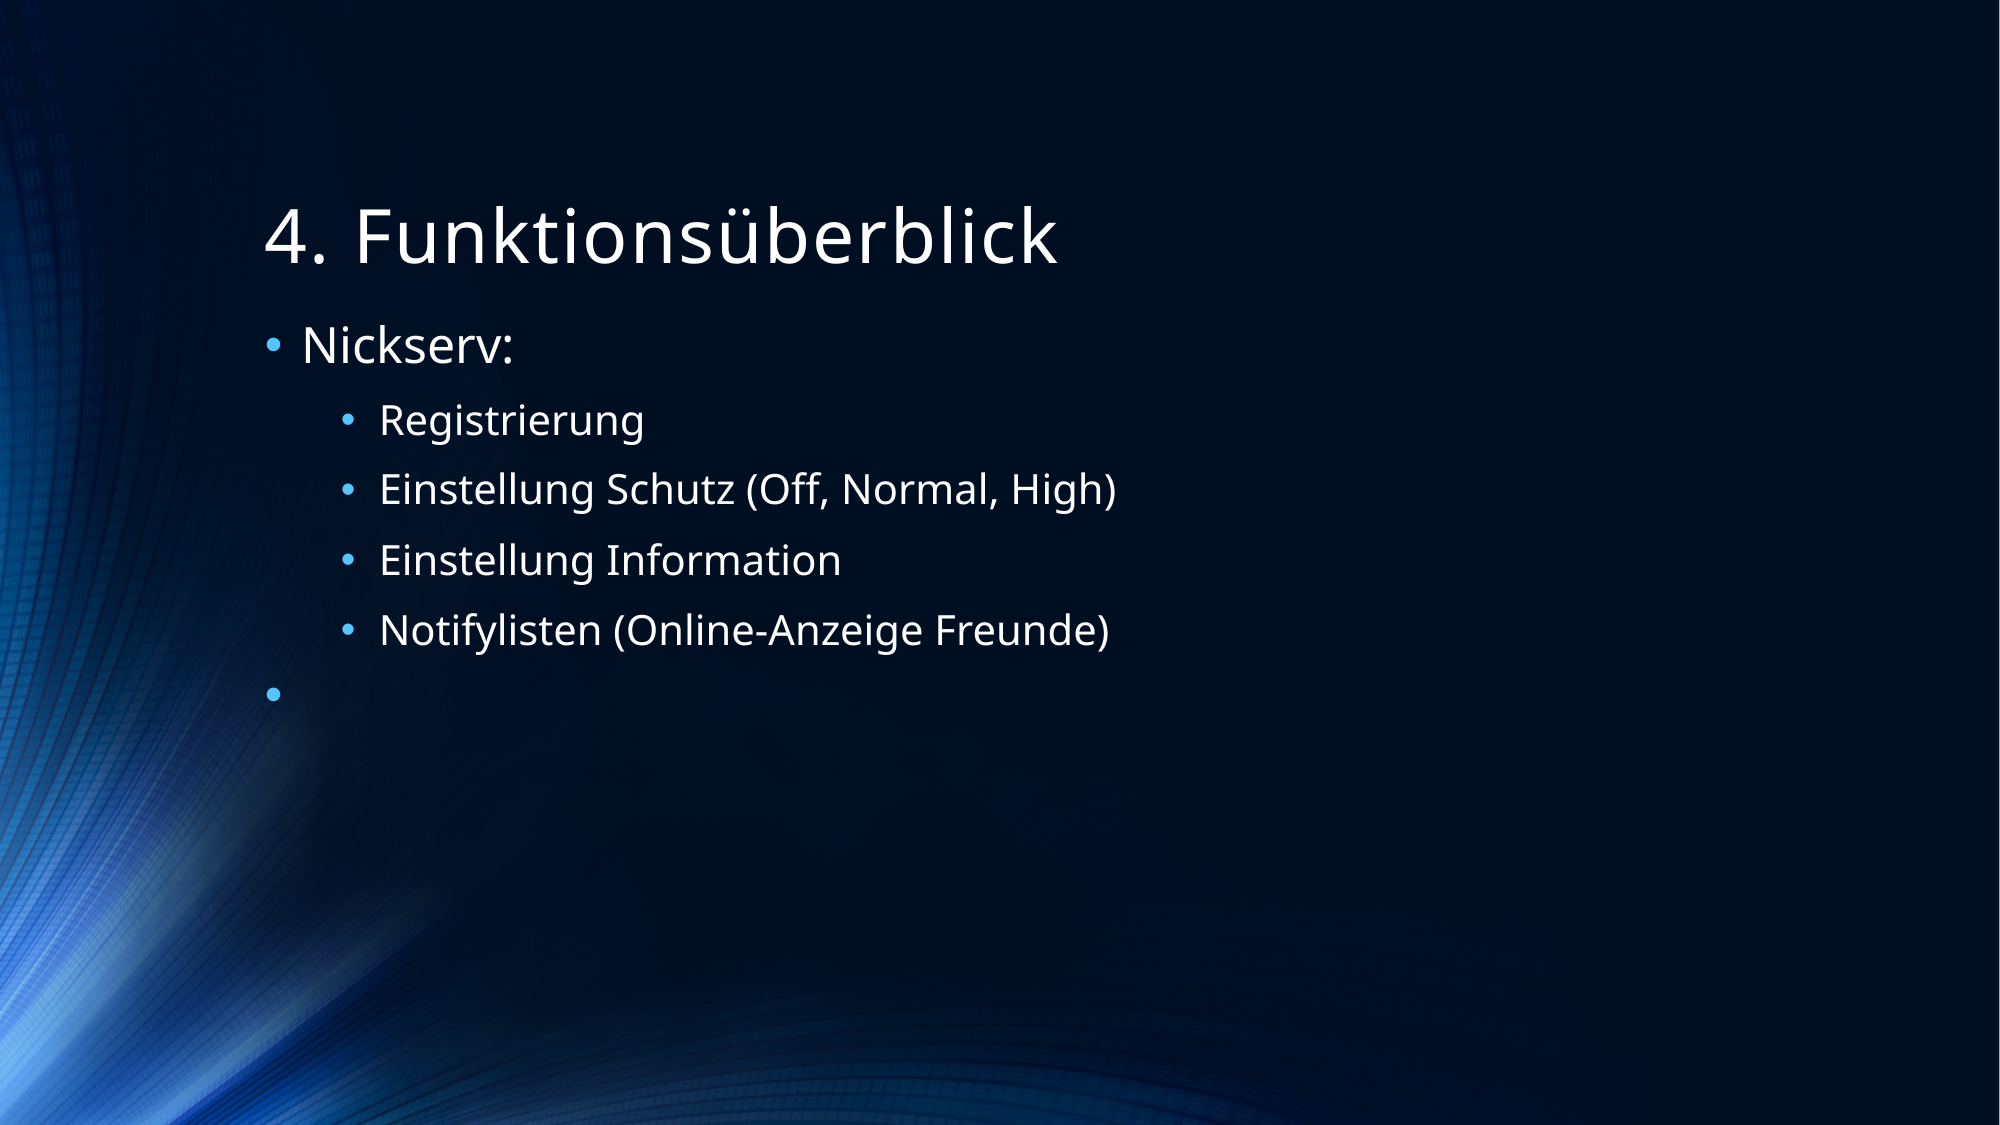

# 4. Funktionsüberblick
Nickserv:
Registrierung
Einstellung Schutz (Off, Normal, High)
Einstellung Information
Notifylisten (Online-Anzeige Freunde)